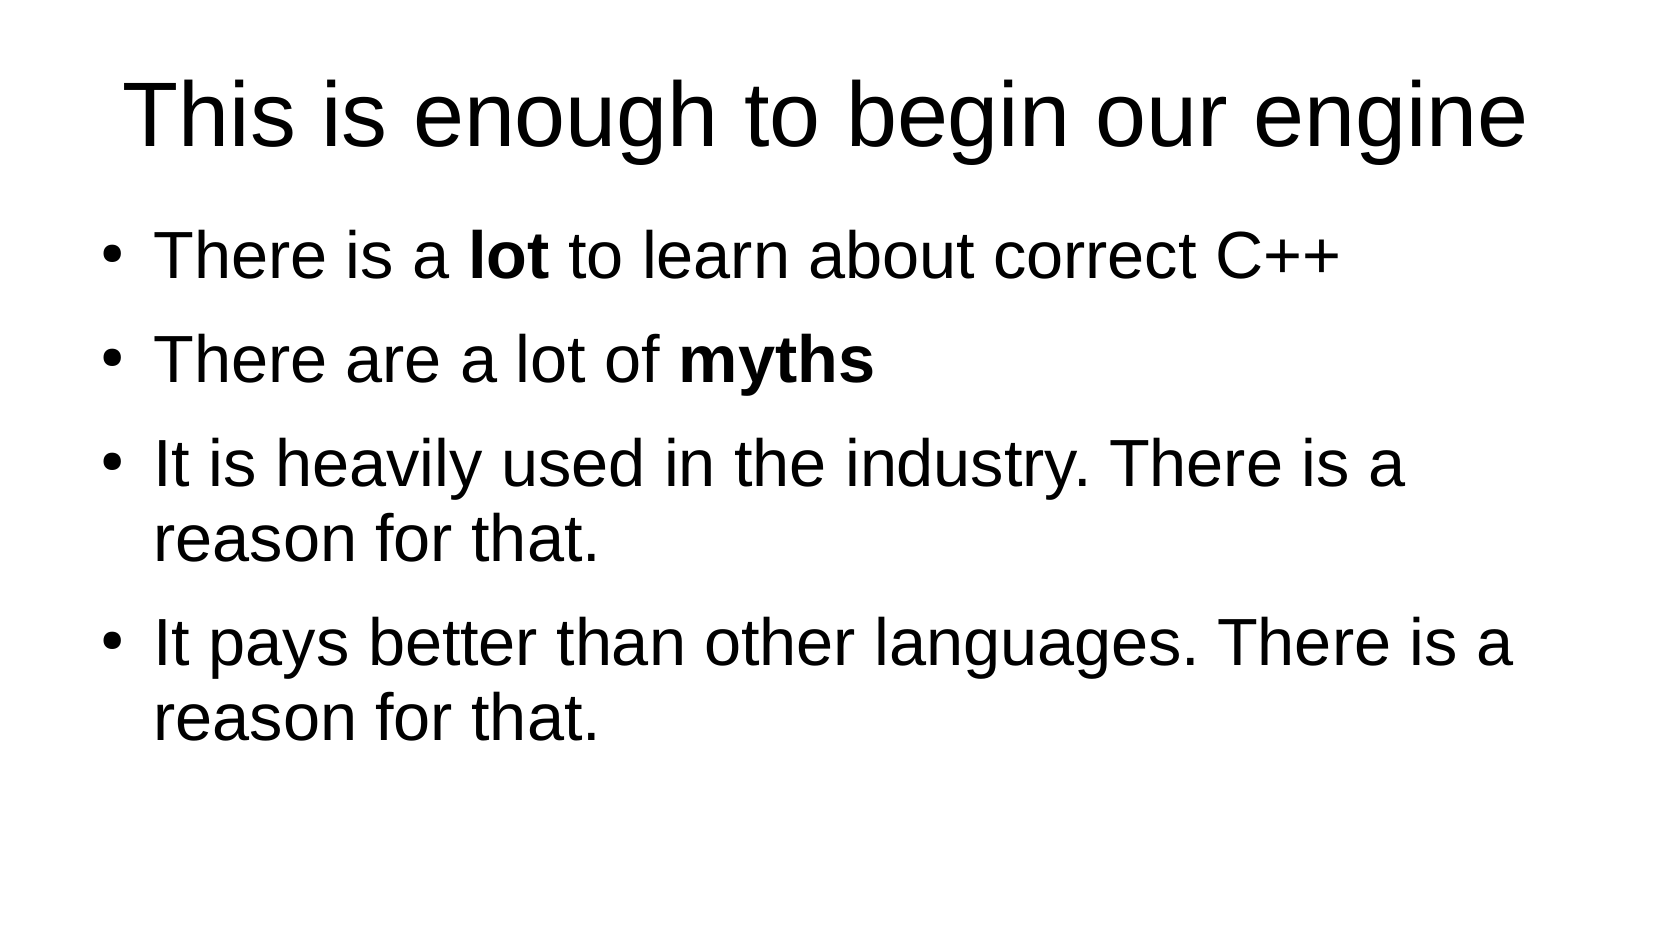

# This is enough to begin our engine
There is a lot to learn about correct C++
There are a lot of myths
It is heavily used in the industry. There is a reason for that.
It pays better than other languages. There is a reason for that.